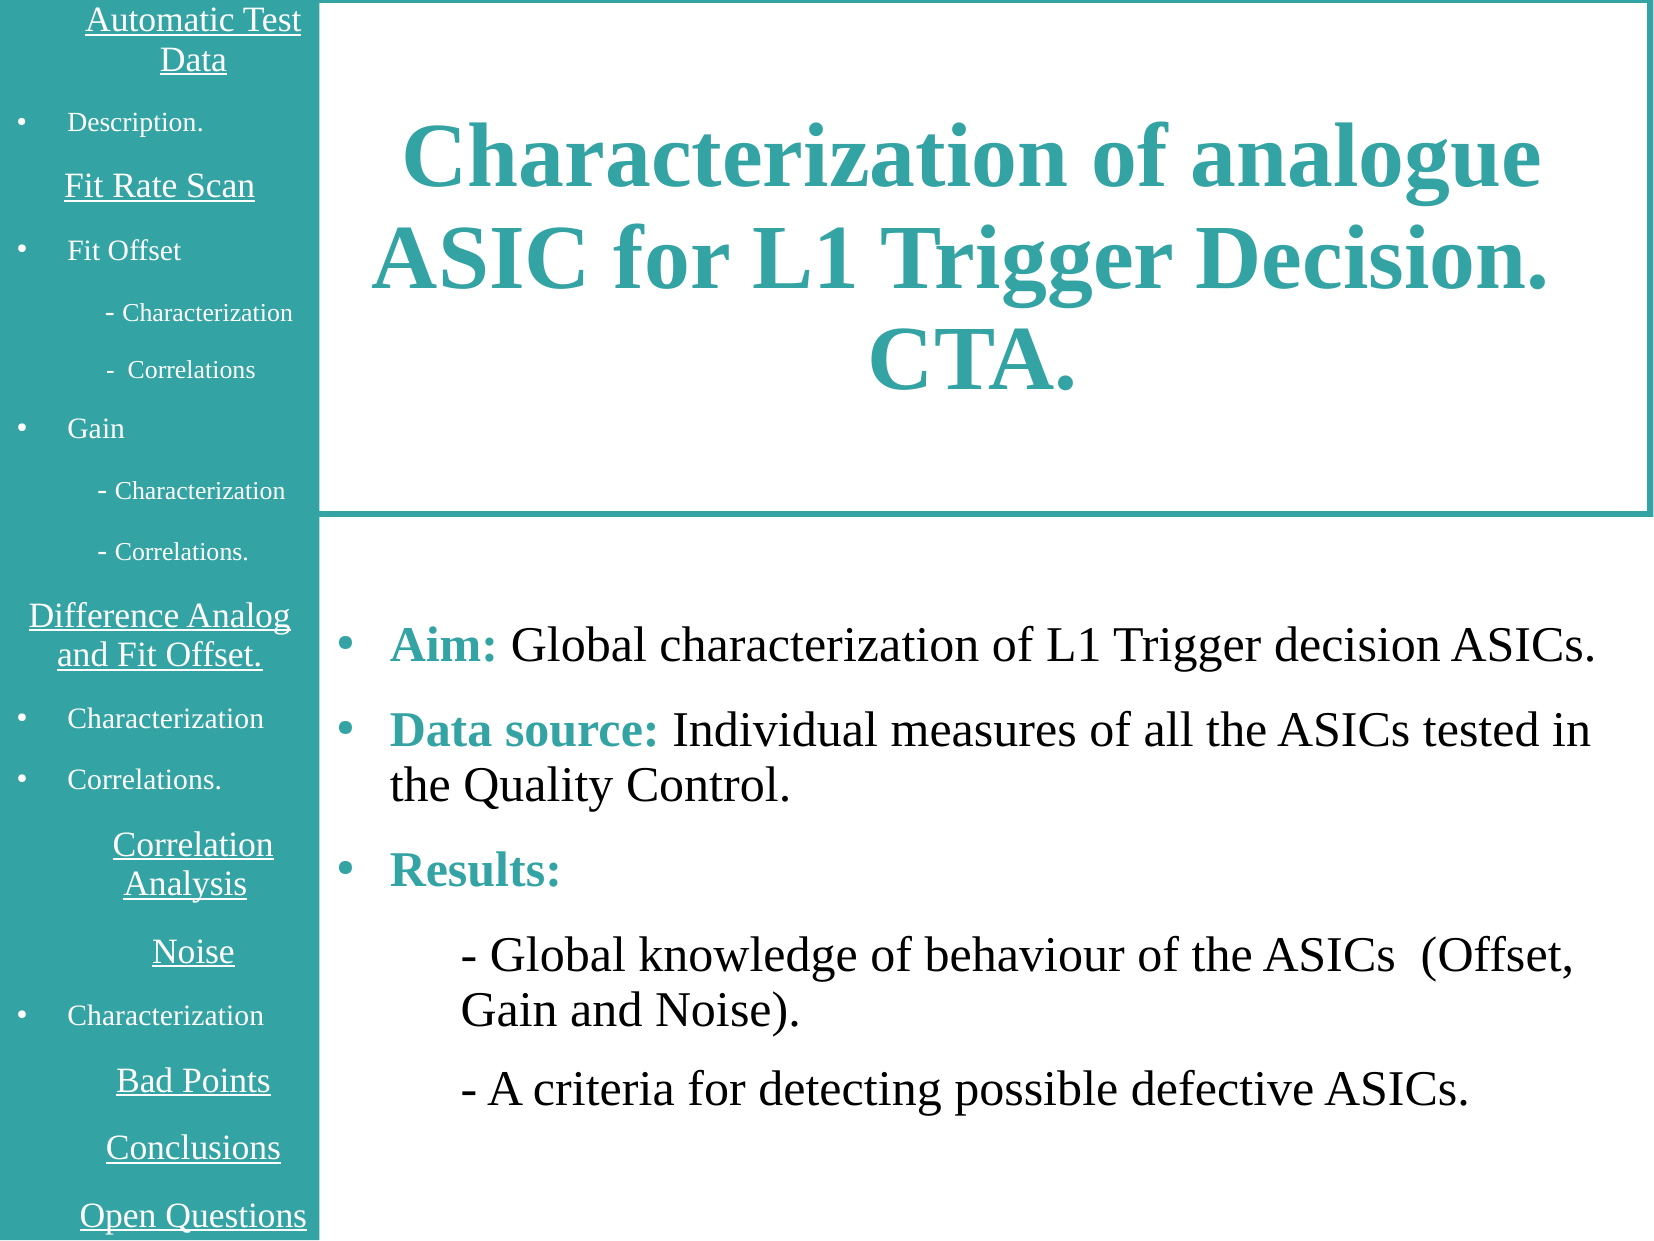

Automatic Test Data
Description.
Fit Rate Scan
Fit Offset
 - Characterization
 - Correlations
Gain
 - Characterization
 - Correlations.
Difference Analog and Fit Offset.
Characterization
Correlations.
Correlation Analysis
Noise
Characterization
Bad Points
Conclusions
Open Questions
# Characterization of analogue ASIC for L1 Trigger Decision. CTA.
Aim: Global characterization of L1 Trigger decision ASICs.
Data source: Individual measures of all the ASICs tested in the Quality Control.
Results:
- Global knowledge of behaviour of the ASICs (Offset, Gain and Noise).
- A criteria for detecting possible defective ASICs.